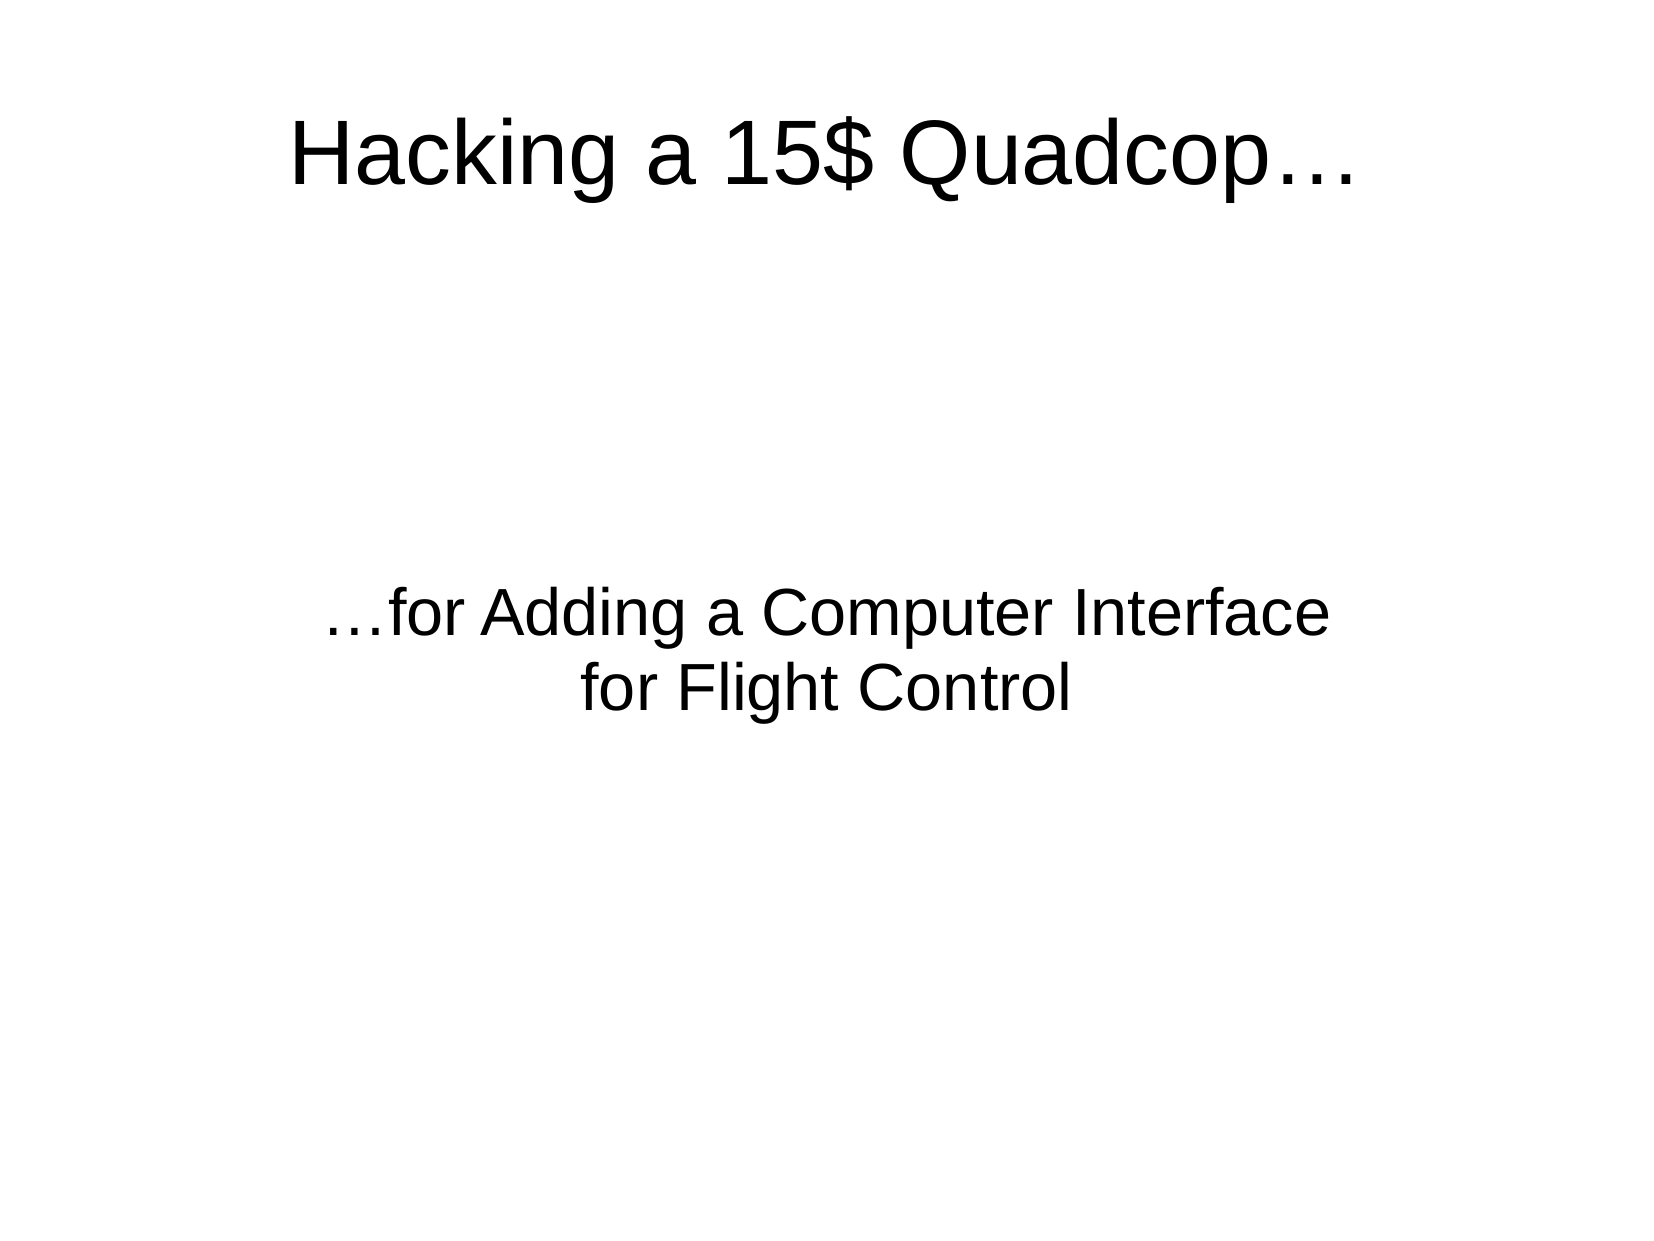

# Hacking a 15$ Quadcop…
…for Adding a Computer Interface
for Flight Control